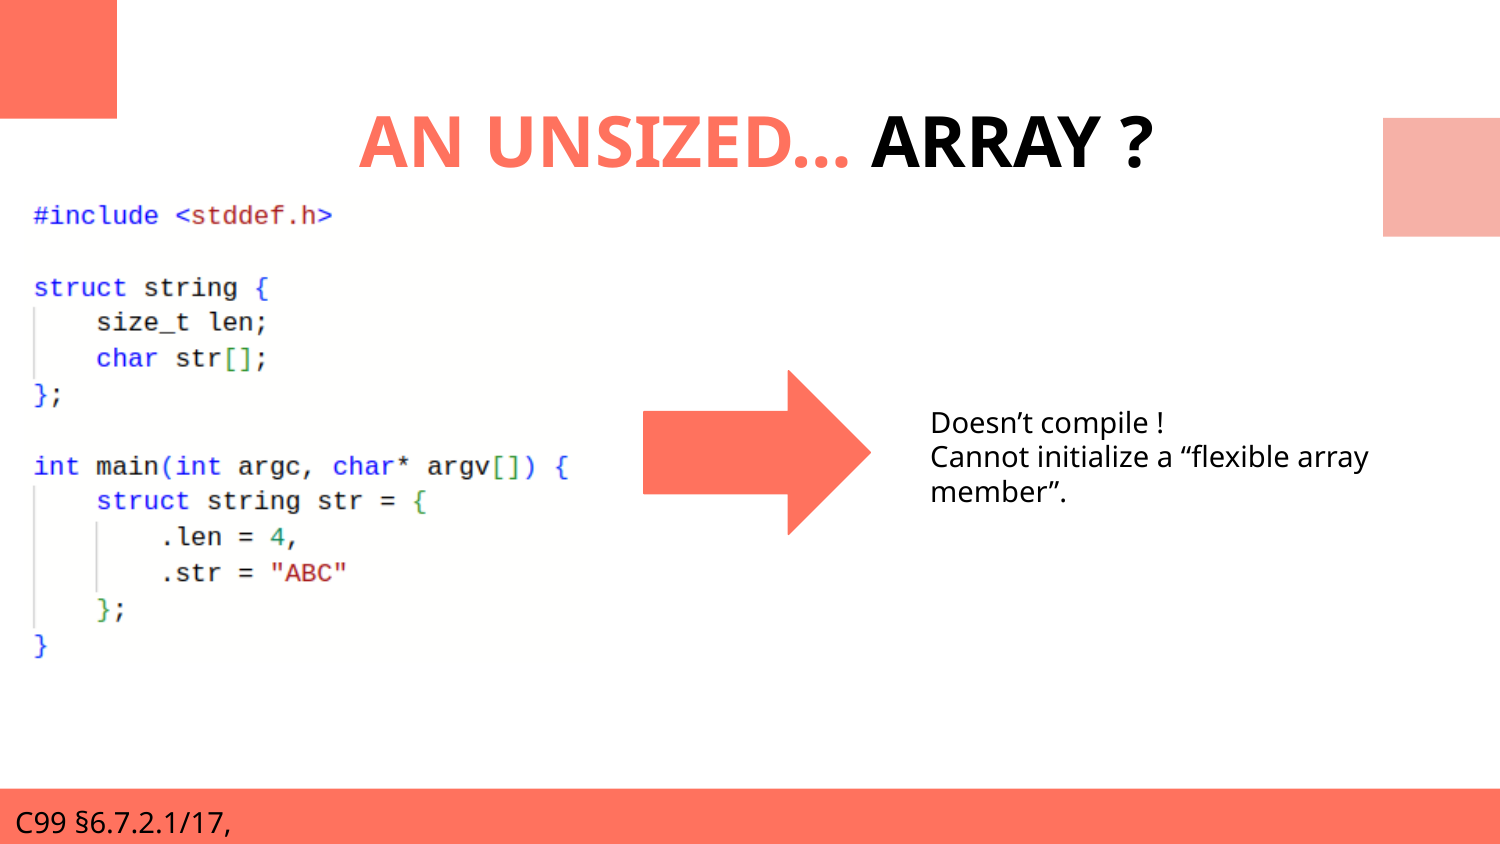

# AN UNSIZED… ARRAY ?
Doesn’t compile !
Cannot initialize a “flexible array member”.
C99 §6.7.2.1/17, §6.7.2.1/20